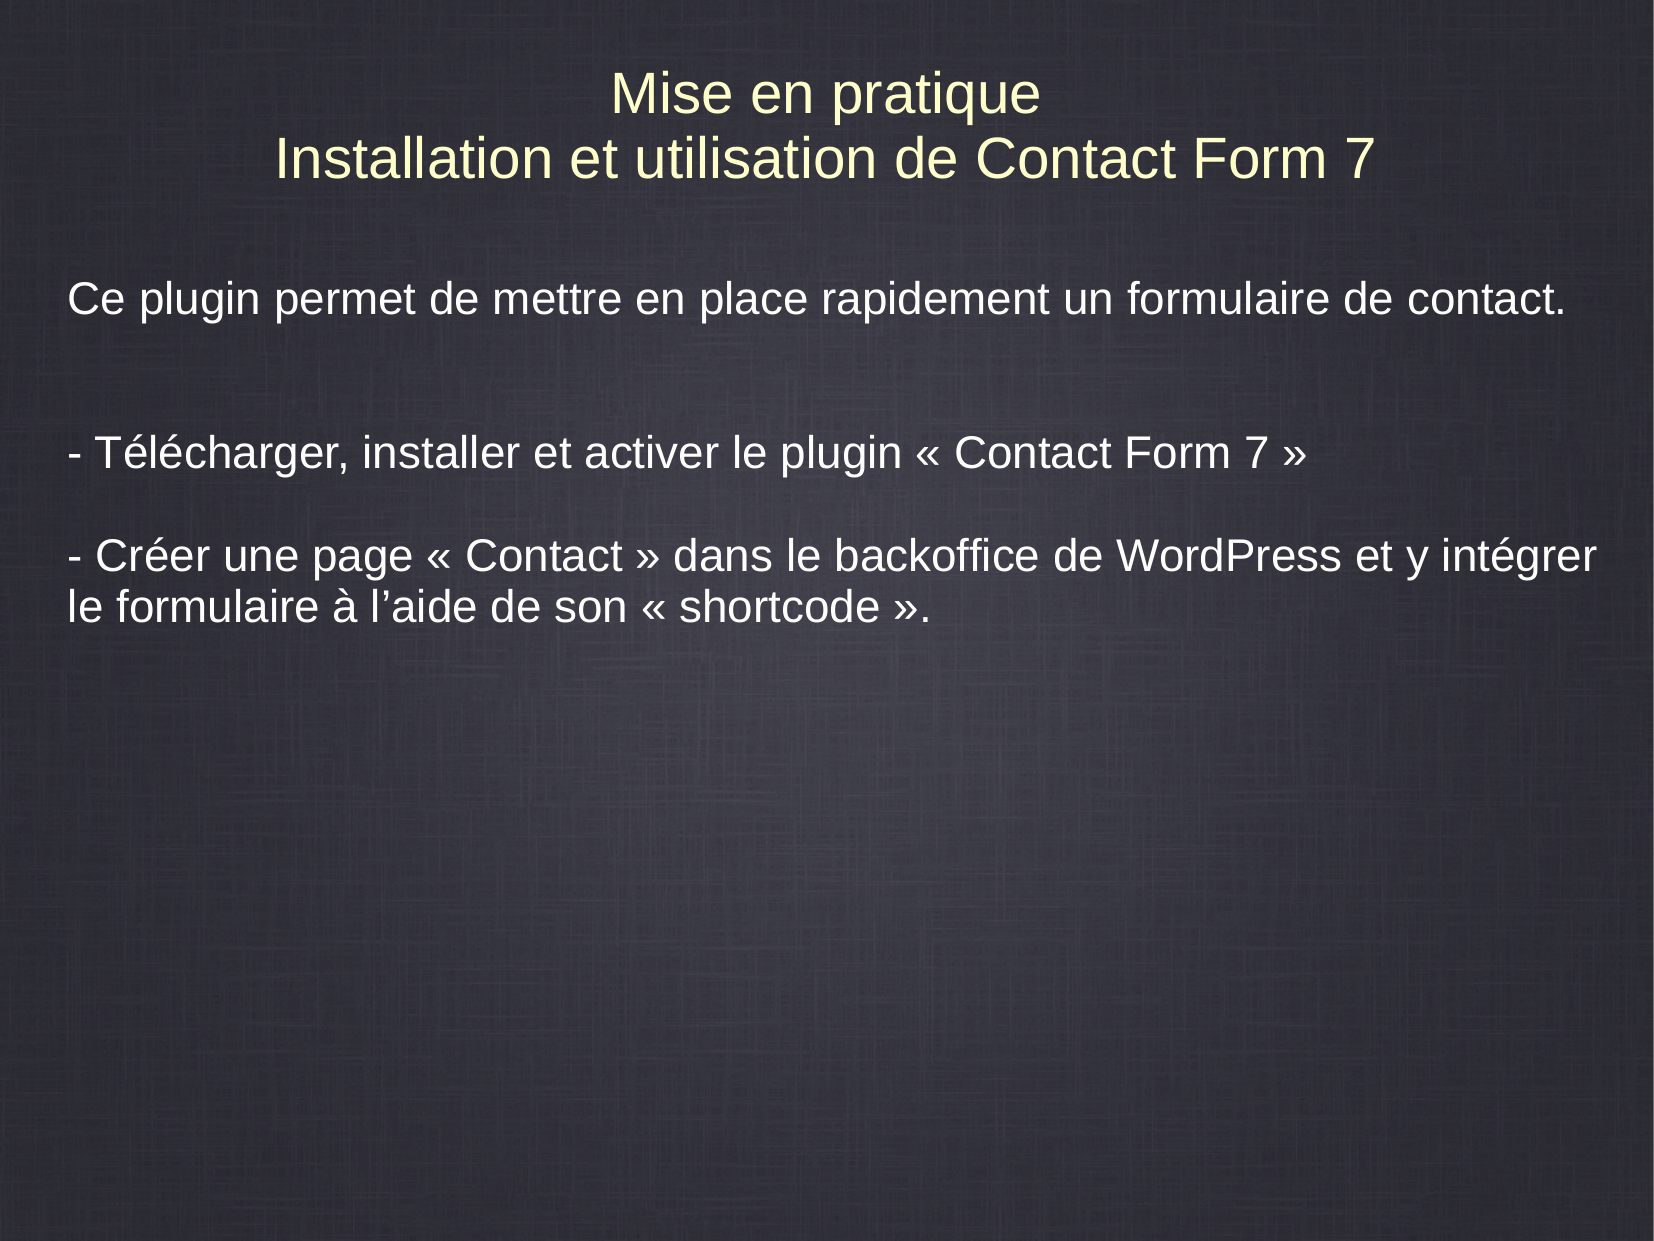

Mise en pratique
Installation et utilisation de Contact Form 7
Ce plugin permet de mettre en place rapidement un formulaire de contact.
- Télécharger, installer et activer le plugin « Contact Form 7 »
- Créer une page « Contact » dans le backoffice de WordPress et y intégrer le formulaire à l’aide de son « shortcode ».